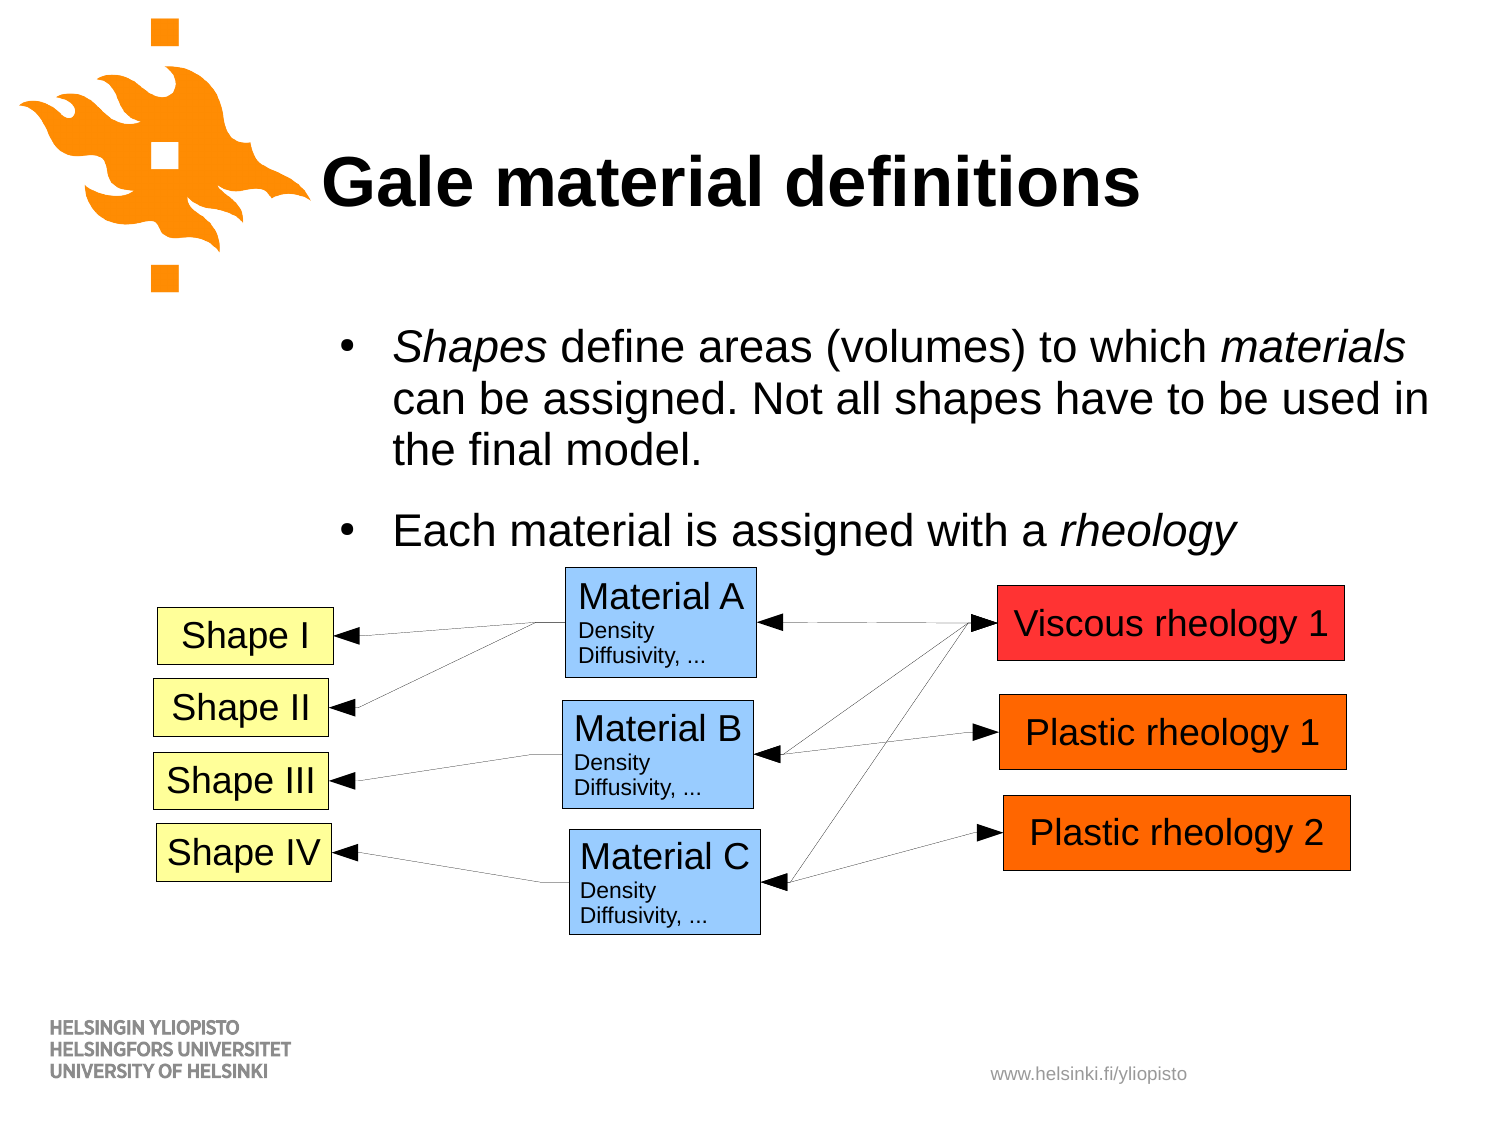

# Gale material definitions
Shapes define areas (volumes) to which materials can be assigned. Not all shapes have to be used in the final model.
Each material is assigned with a rheology
Material A
Density
Diffusivity, ...
Viscous rheology 1
Shape I
Shape II
Plastic rheology 1
Material B
Density
Diffusivity, ...
Shape III
Plastic rheology 2
Shape IV
Material C
Density
Diffusivity, ...